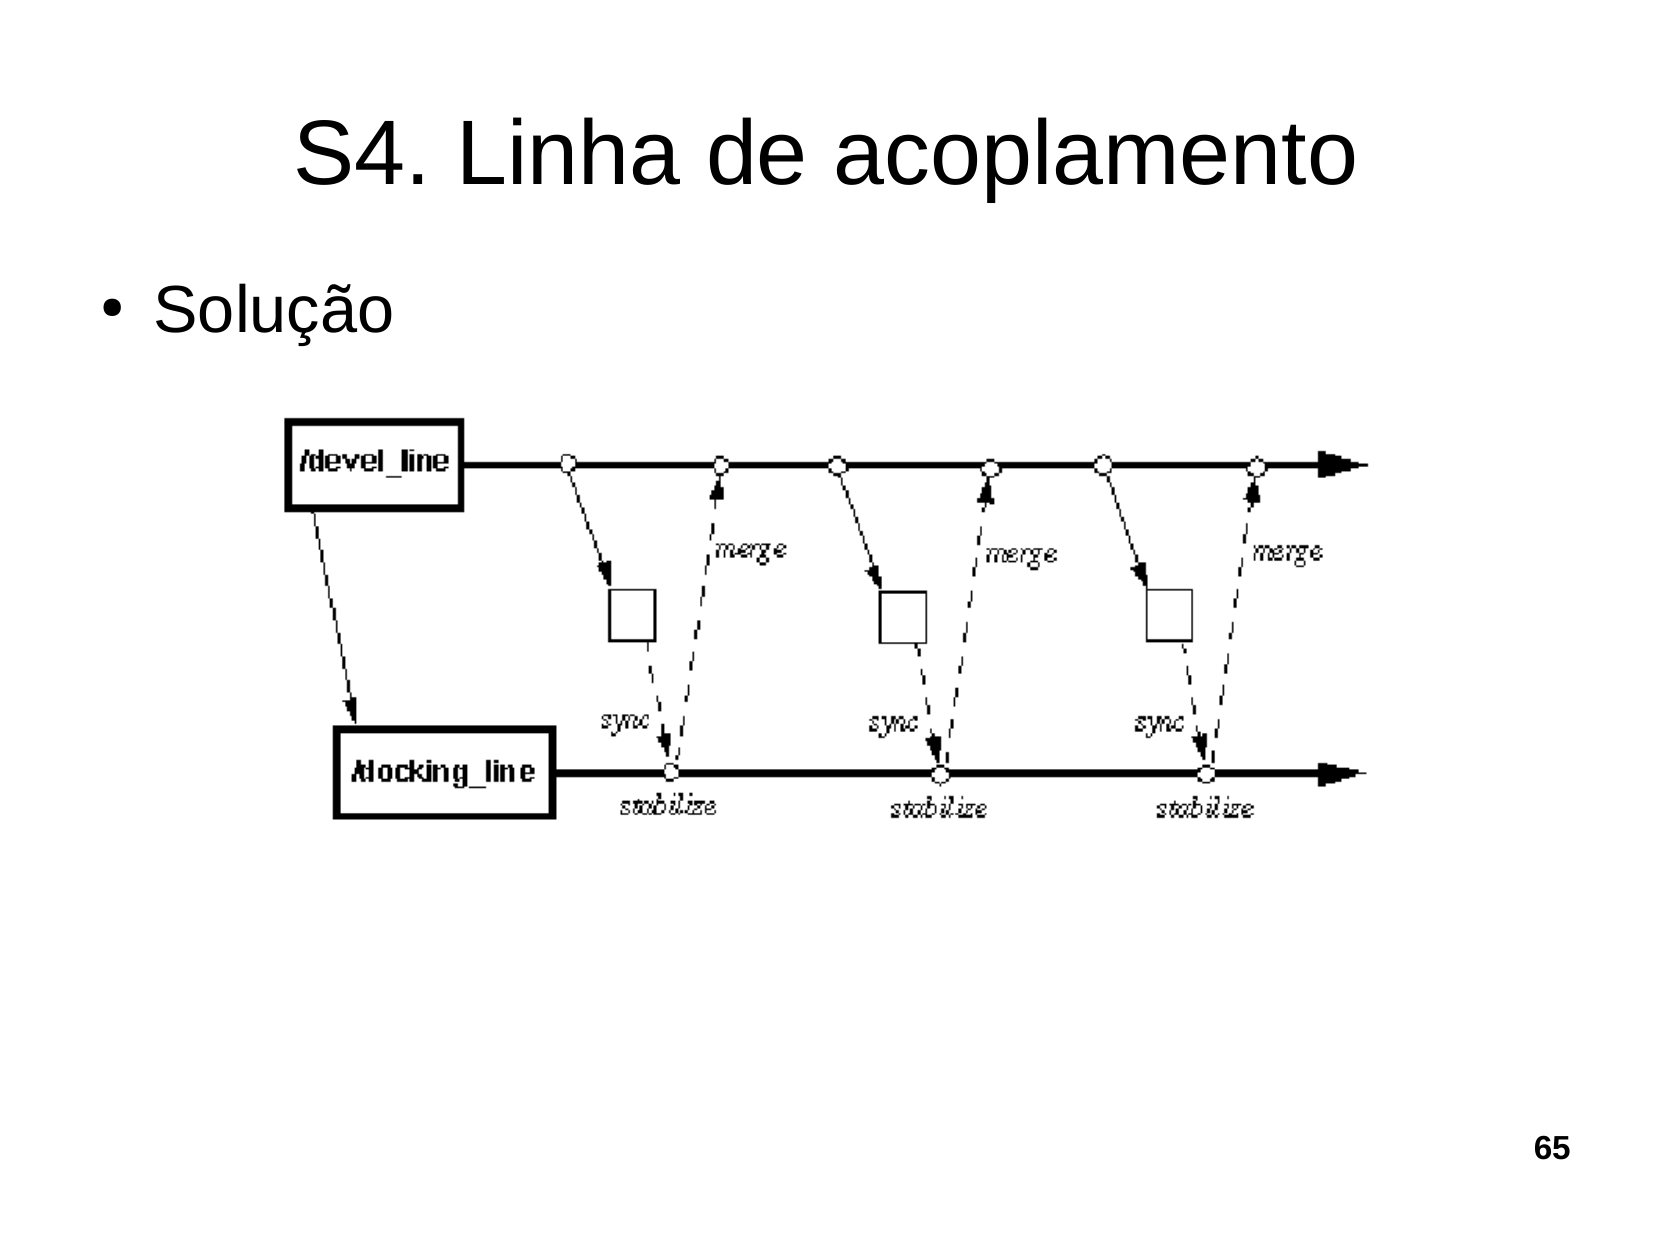

# S4. Linha de acoplamento
Solução
65